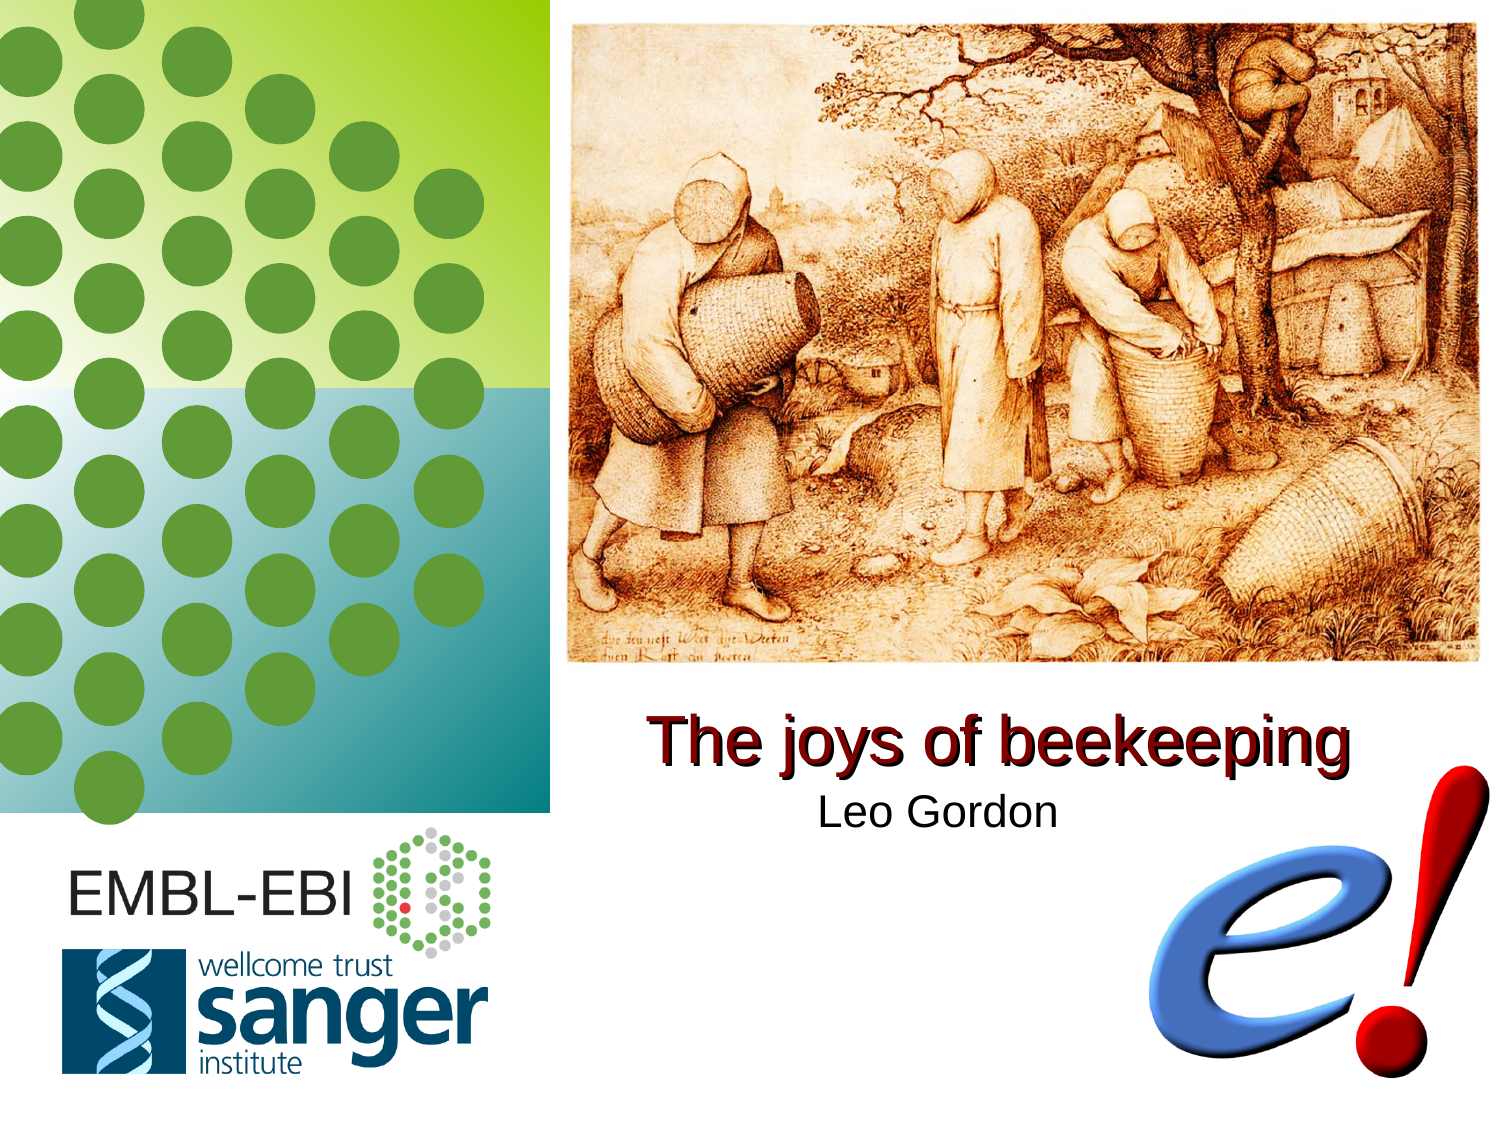

# The joys of beekeeping
Leo Gordon